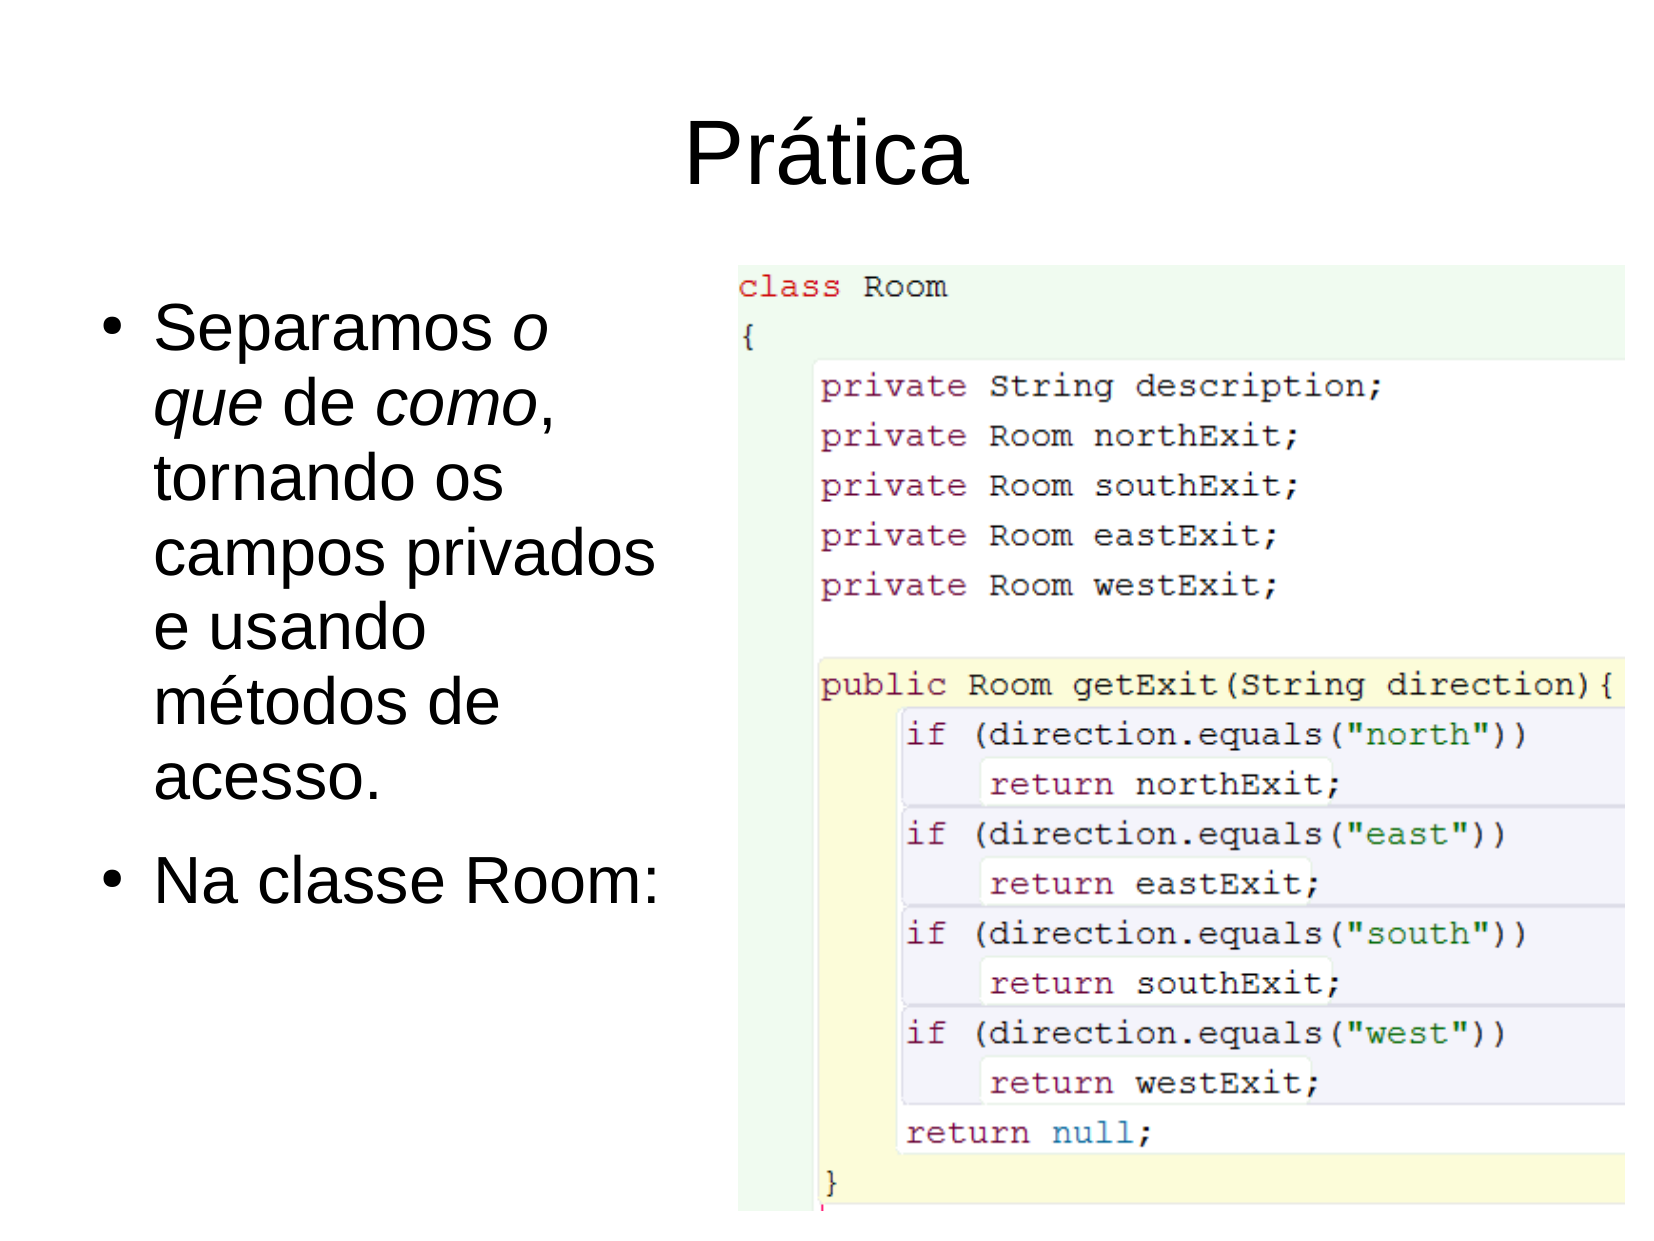

# Prática
Separamos o que de como, tornando os campos privados e usando métodos de acesso.
Na classe Room: